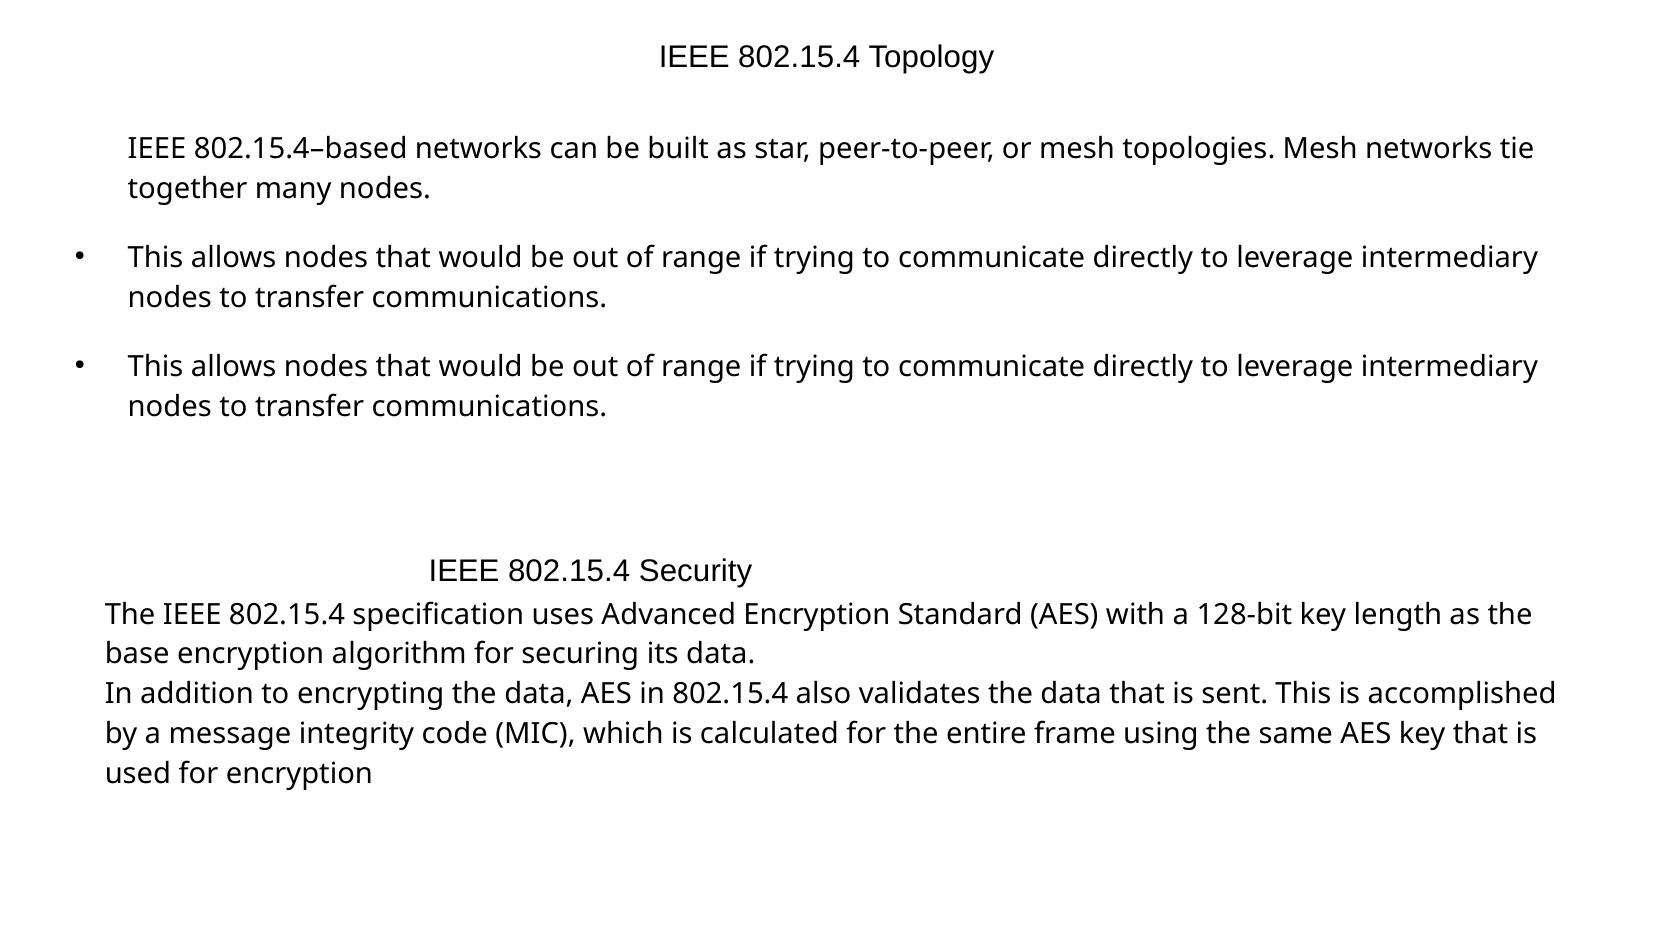

# IEEE 802.15.4 Topology
IEEE 802.15.4–based networks can be built as star, peer-to-peer, or mesh topologies. Mesh networks tie together many nodes.
This allows nodes that would be out of range if trying to communicate directly to leverage intermediary nodes to transfer communications.
This allows nodes that would be out of range if trying to communicate directly to leverage intermediary nodes to transfer communications.
				 IEEE 802.15.4 Security
The IEEE 802.15.4 specification uses Advanced Encryption Standard (AES) with a 128-bit key length as the base encryption algorithm for securing its data.
In addition to encrypting the data, AES in 802.15.4 also validates the data that is sent. This is accomplished by a message integrity code (MIC), which is calculated for the entire frame using the same AES key that is used for encryption